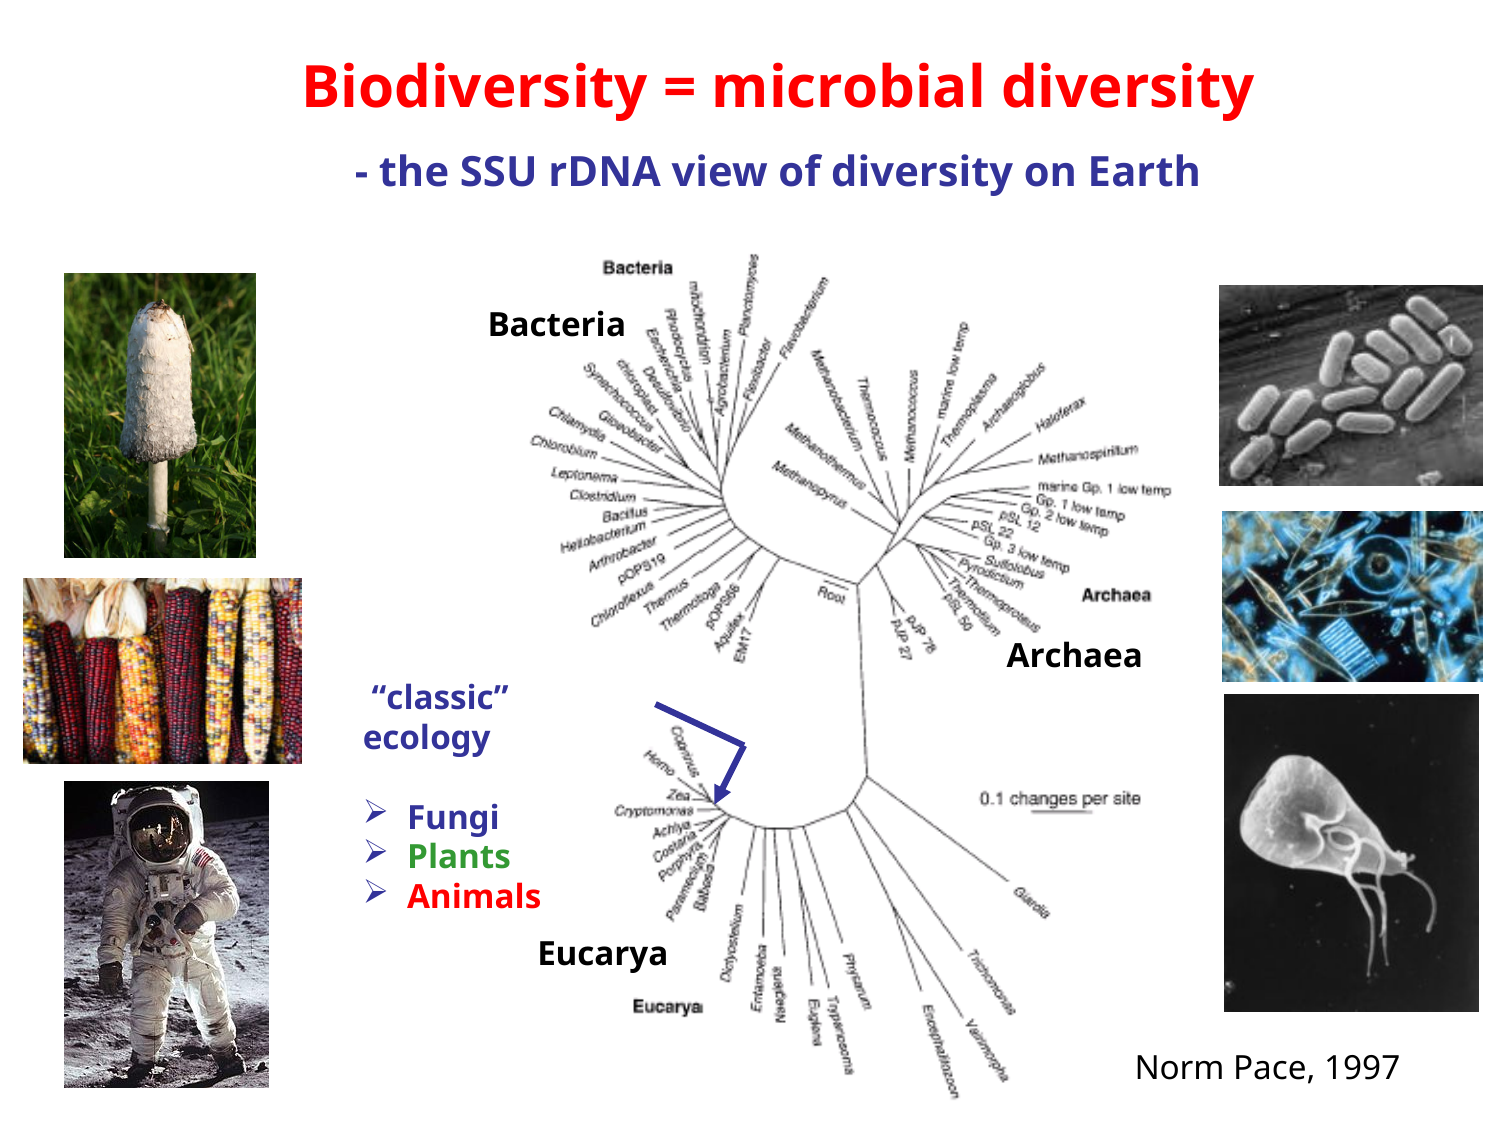

Biodiversity = microbial diversity
- the SSU rDNA view of diversity on Earth
Bacteria
Archaea
Eucarya
 “classic” ecology
 Fungi
 Plants
 Animals
Norm Pace, 1997